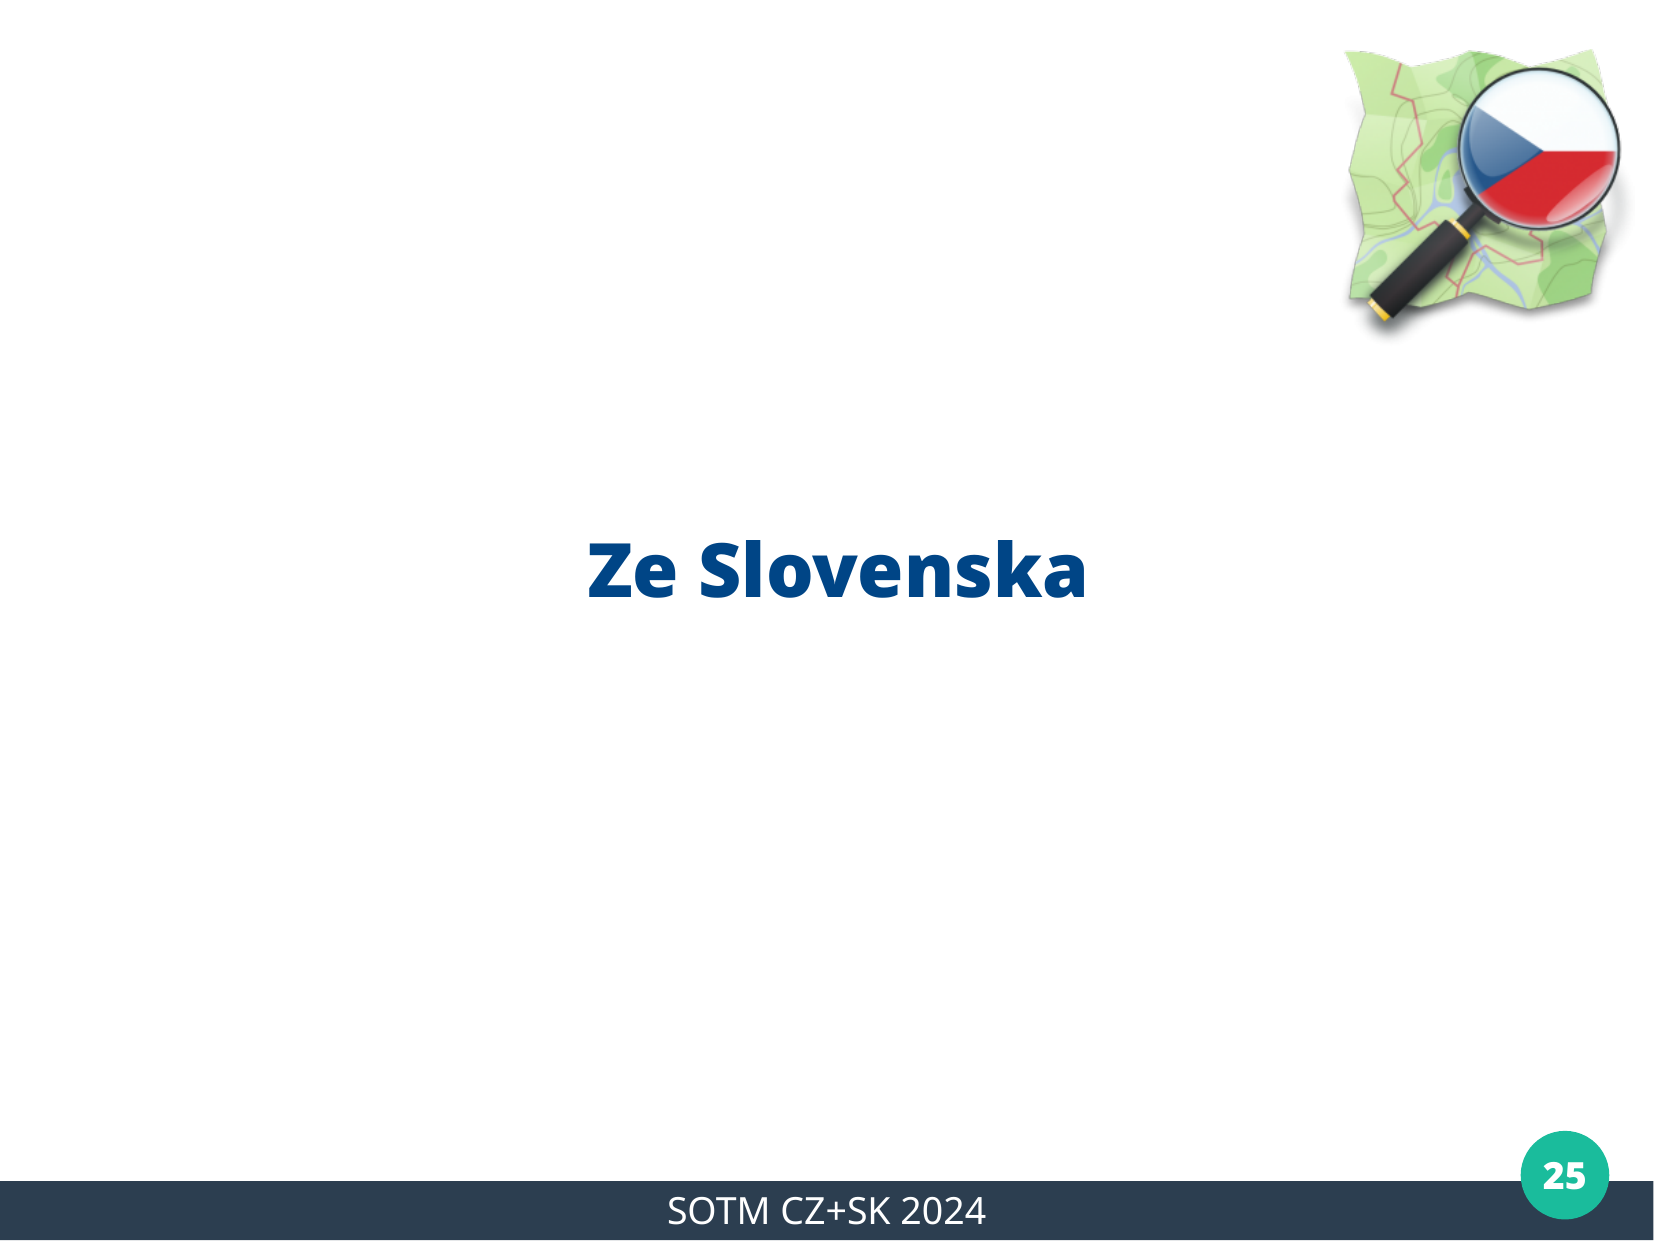

# Ze Slovenska
25
SOTM CZ+SK 2024